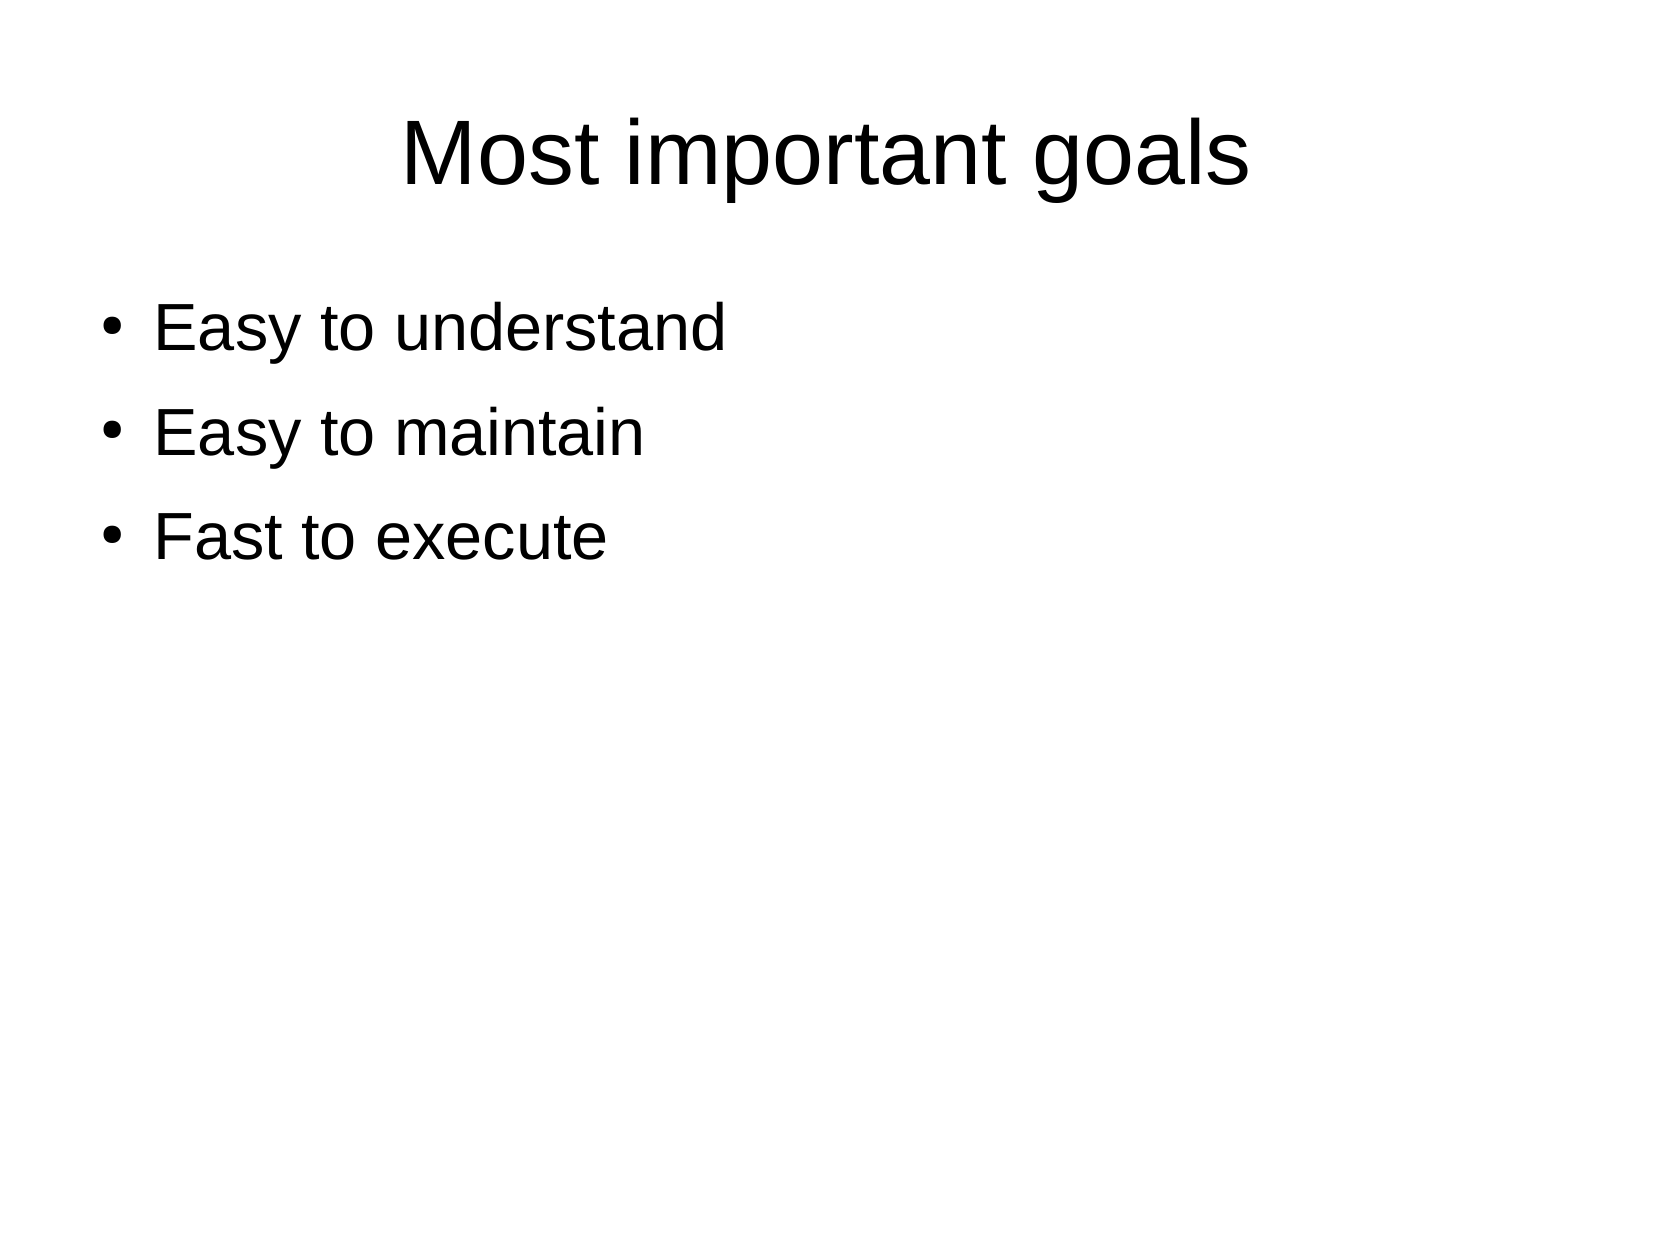

# Most important goals
Easy to understand
Easy to maintain
Fast to execute